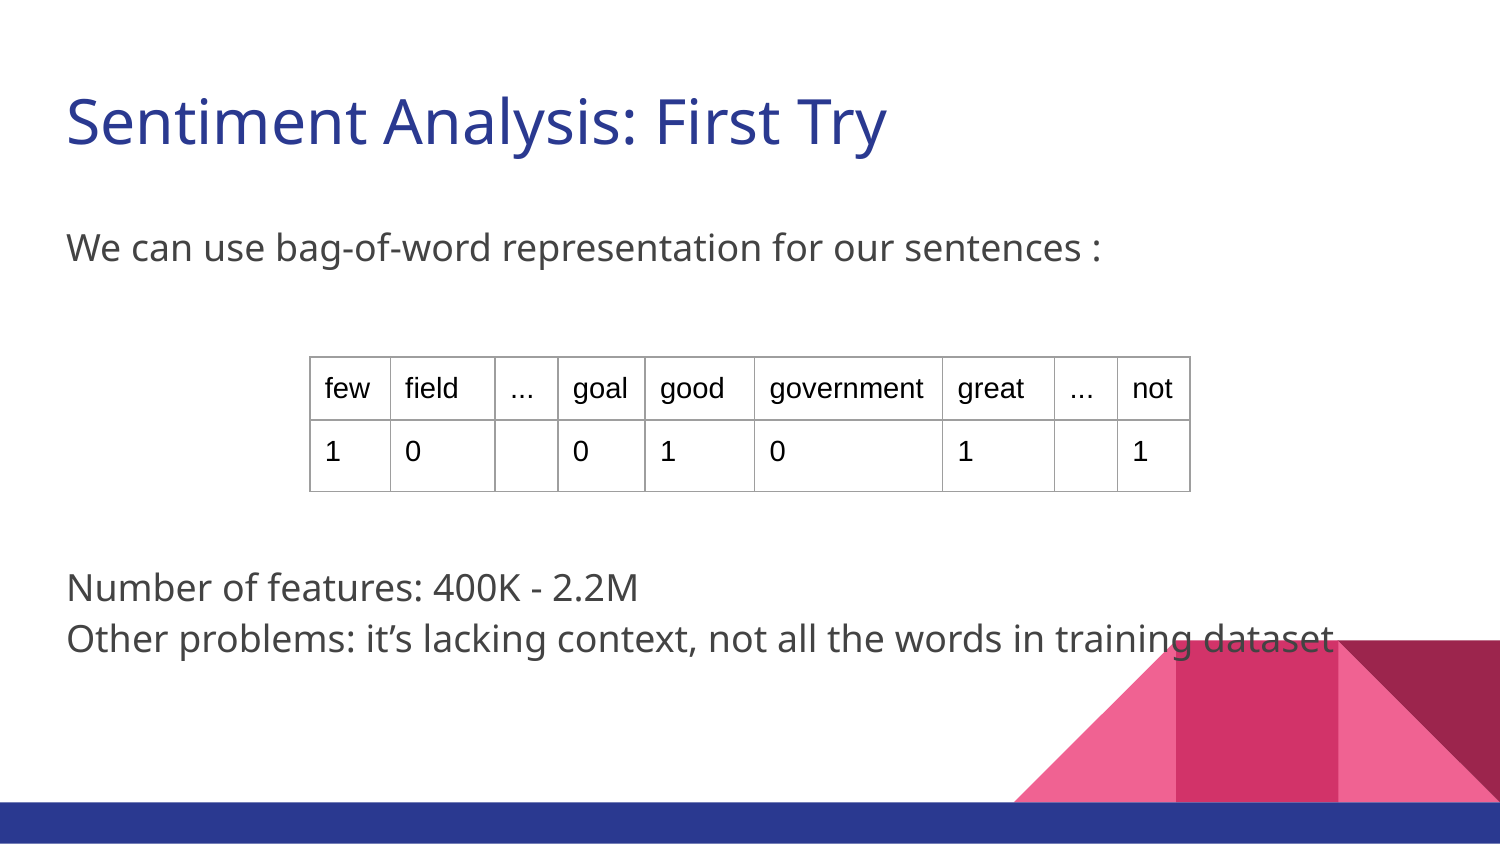

# Sentiment Analysis: First Try
We can use bag-of-word representation for our sentences :
Number of features: 400K - 2.2M
Other problems: it’s lacking context, not all the words in training dataset
| few | field | ... | goal | good | government | great | ... | not |
| --- | --- | --- | --- | --- | --- | --- | --- | --- |
| 1 | 0 | | 0 | 1 | 0 | 1 | | 1 |